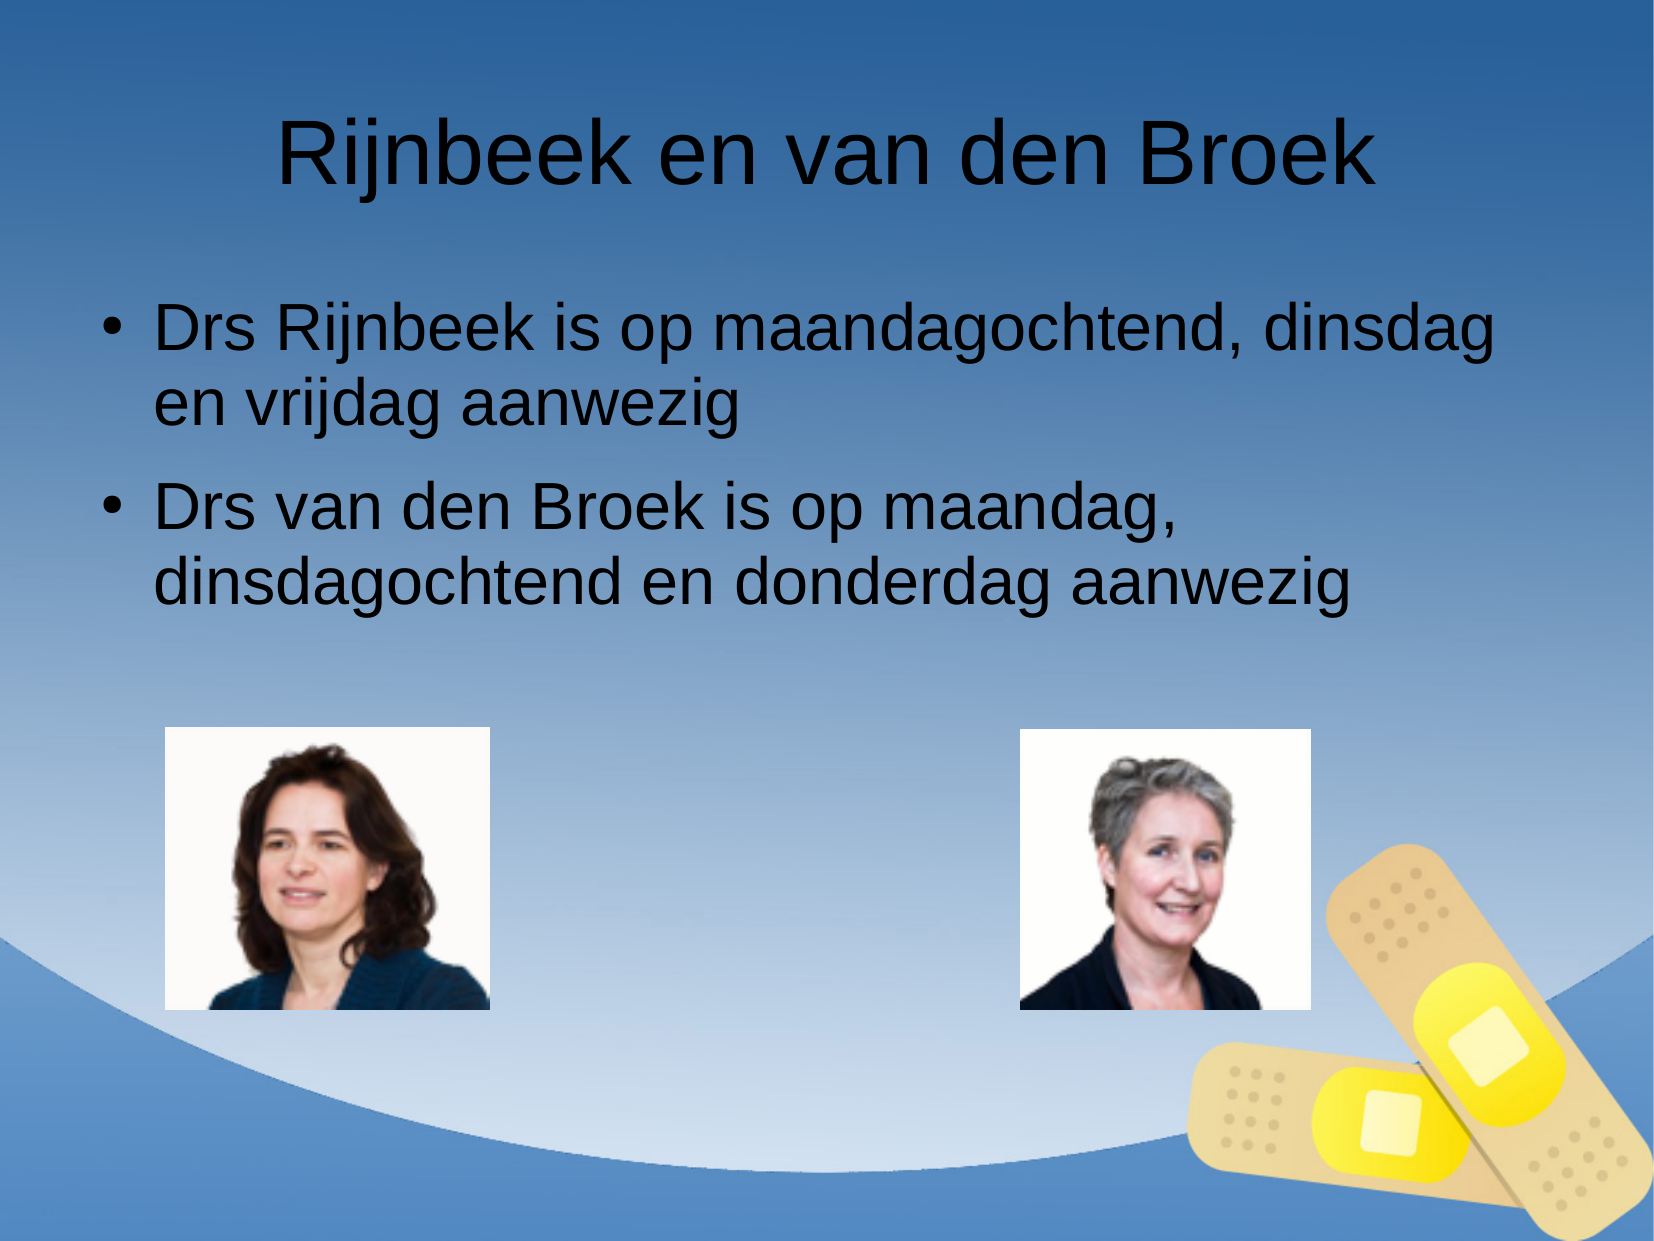

# Rijnbeek en van den Broek
Drs Rijnbeek is op maandagochtend, dinsdag en vrijdag aanwezig
Drs van den Broek is op maandag, dinsdagochtend en donderdag aanwezig